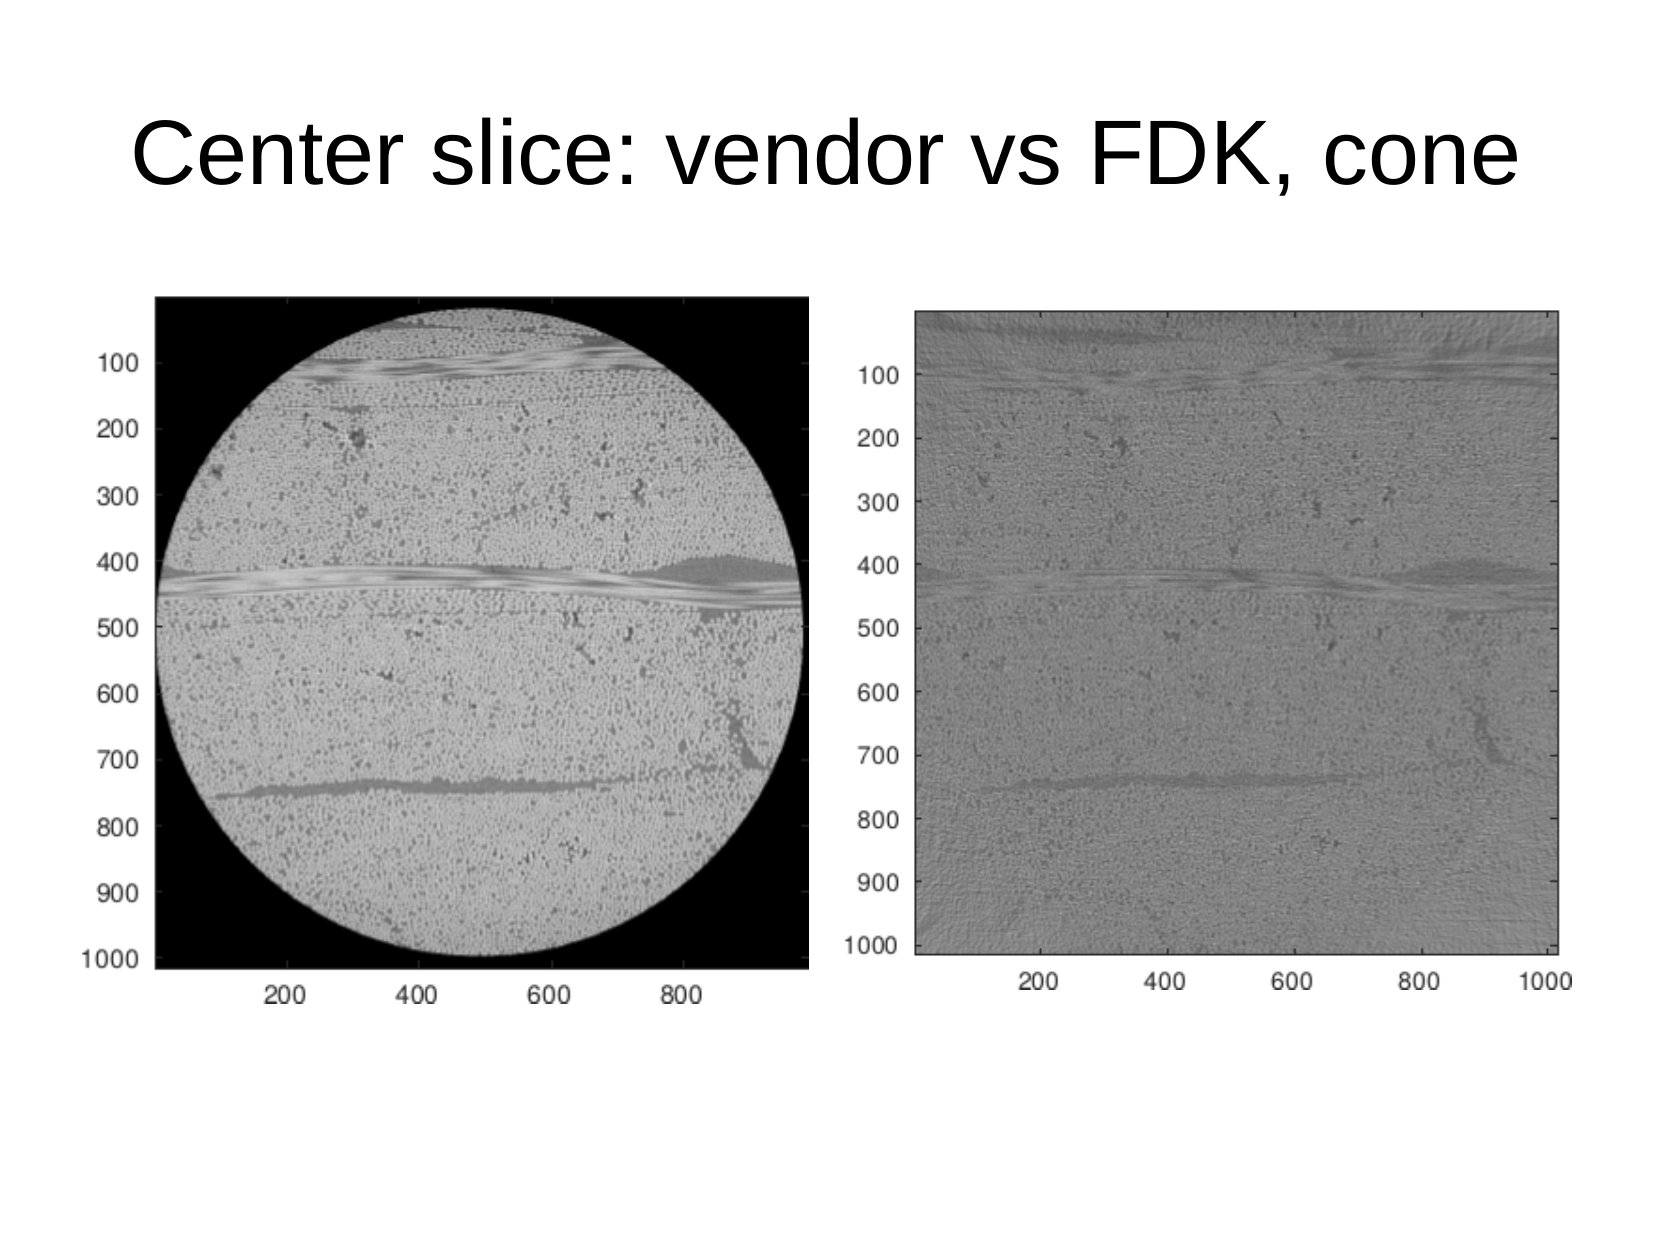

# Center slice: vendor vs FDK, cone